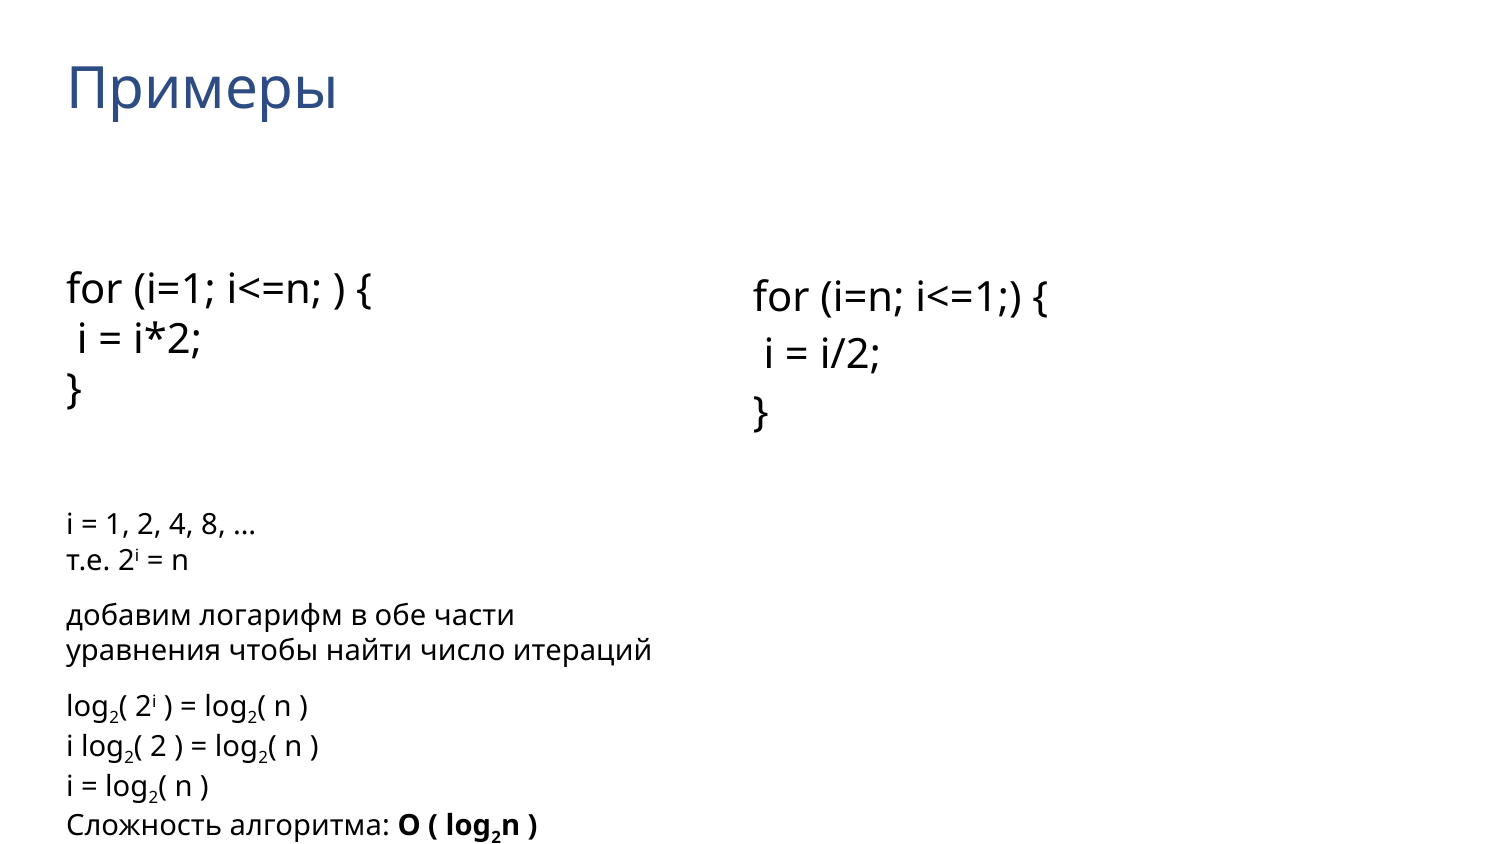

# Примеры
for (i=1; i<=n; ) {
 i = i*2;
}
for (i=n; i<=1;) {
 i = i/2;
}
i = 1, 2, 4, 8, …
т.е. 2i = n
добавим логарифм в обе части уравнения чтобы найти число итераций
log2( 2i ) = log2( n )
i log2( 2 ) = log2( n )
i = log2( n )
Сложность алгоритма: O ( log2n )